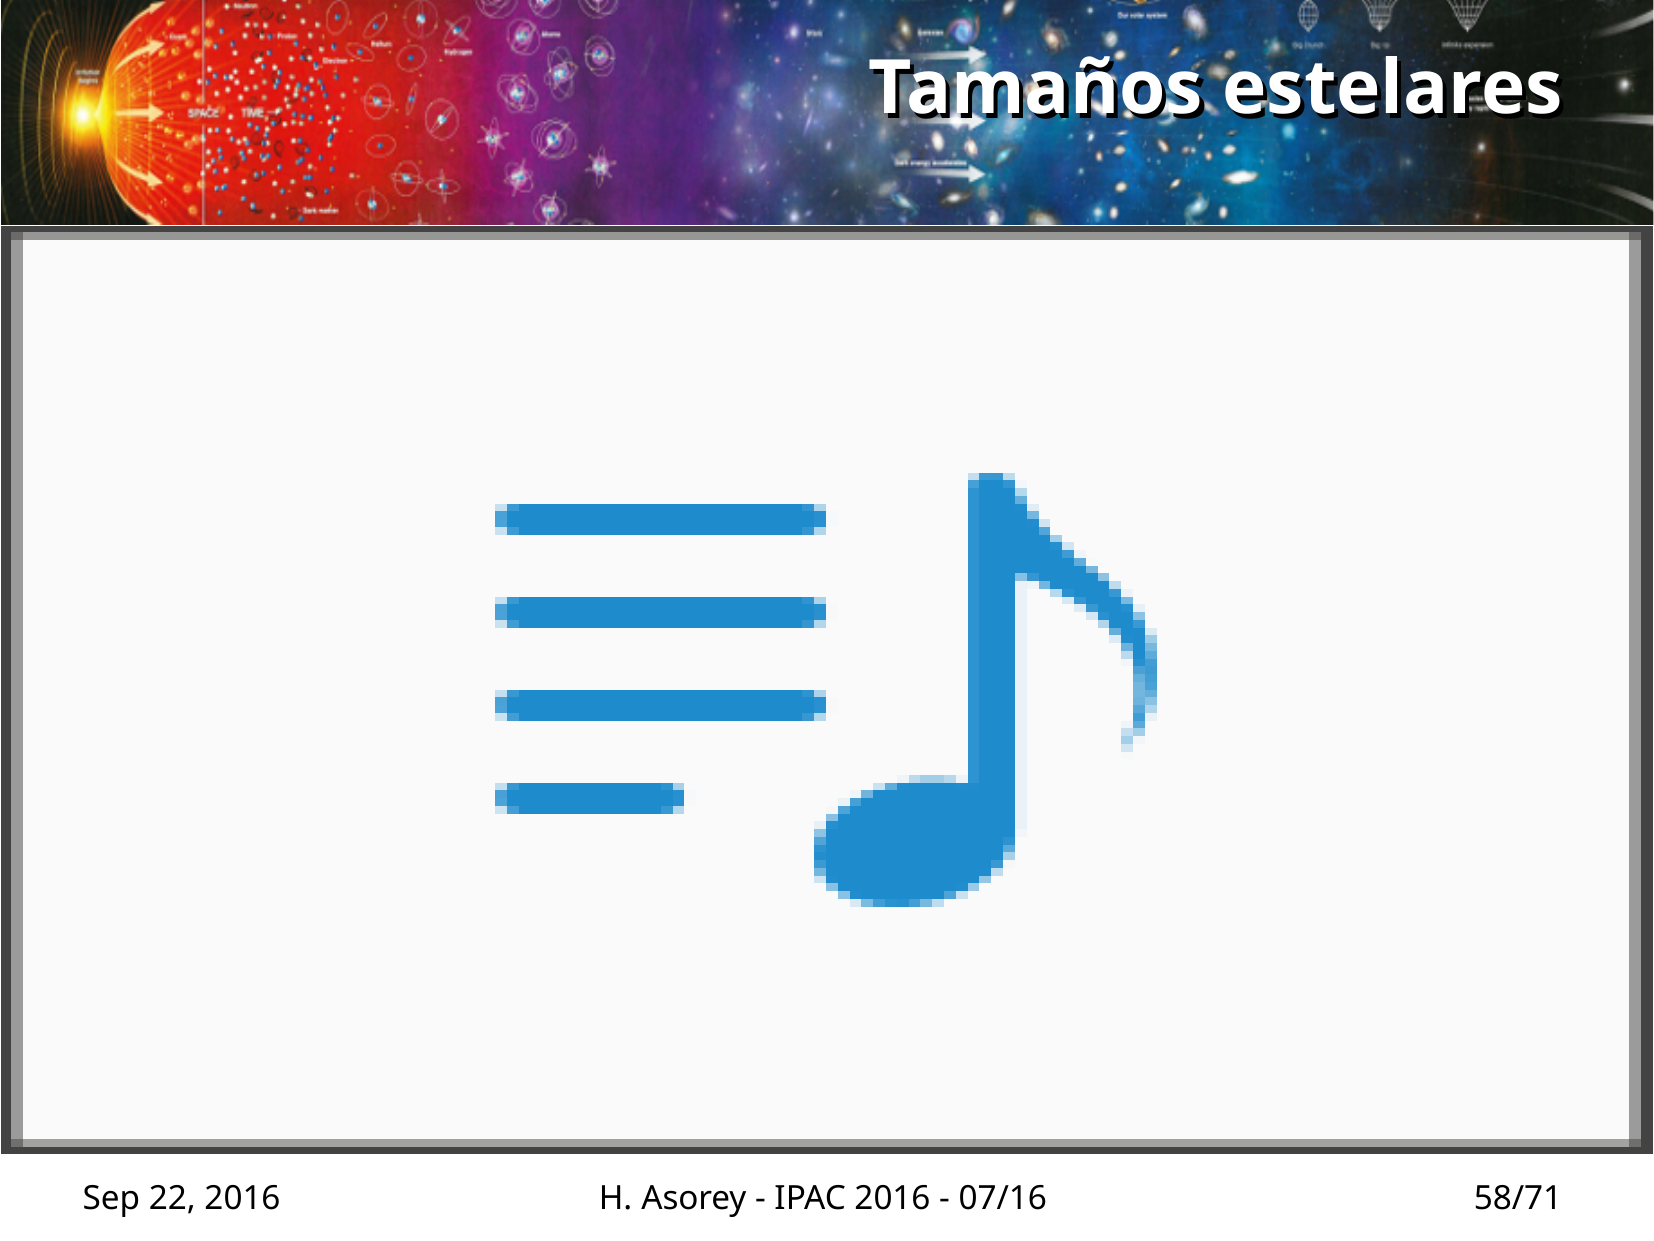

# Tamaños estelares
Sep 22, 2016
H. Asorey - IPAC 2016 - 07/16
58